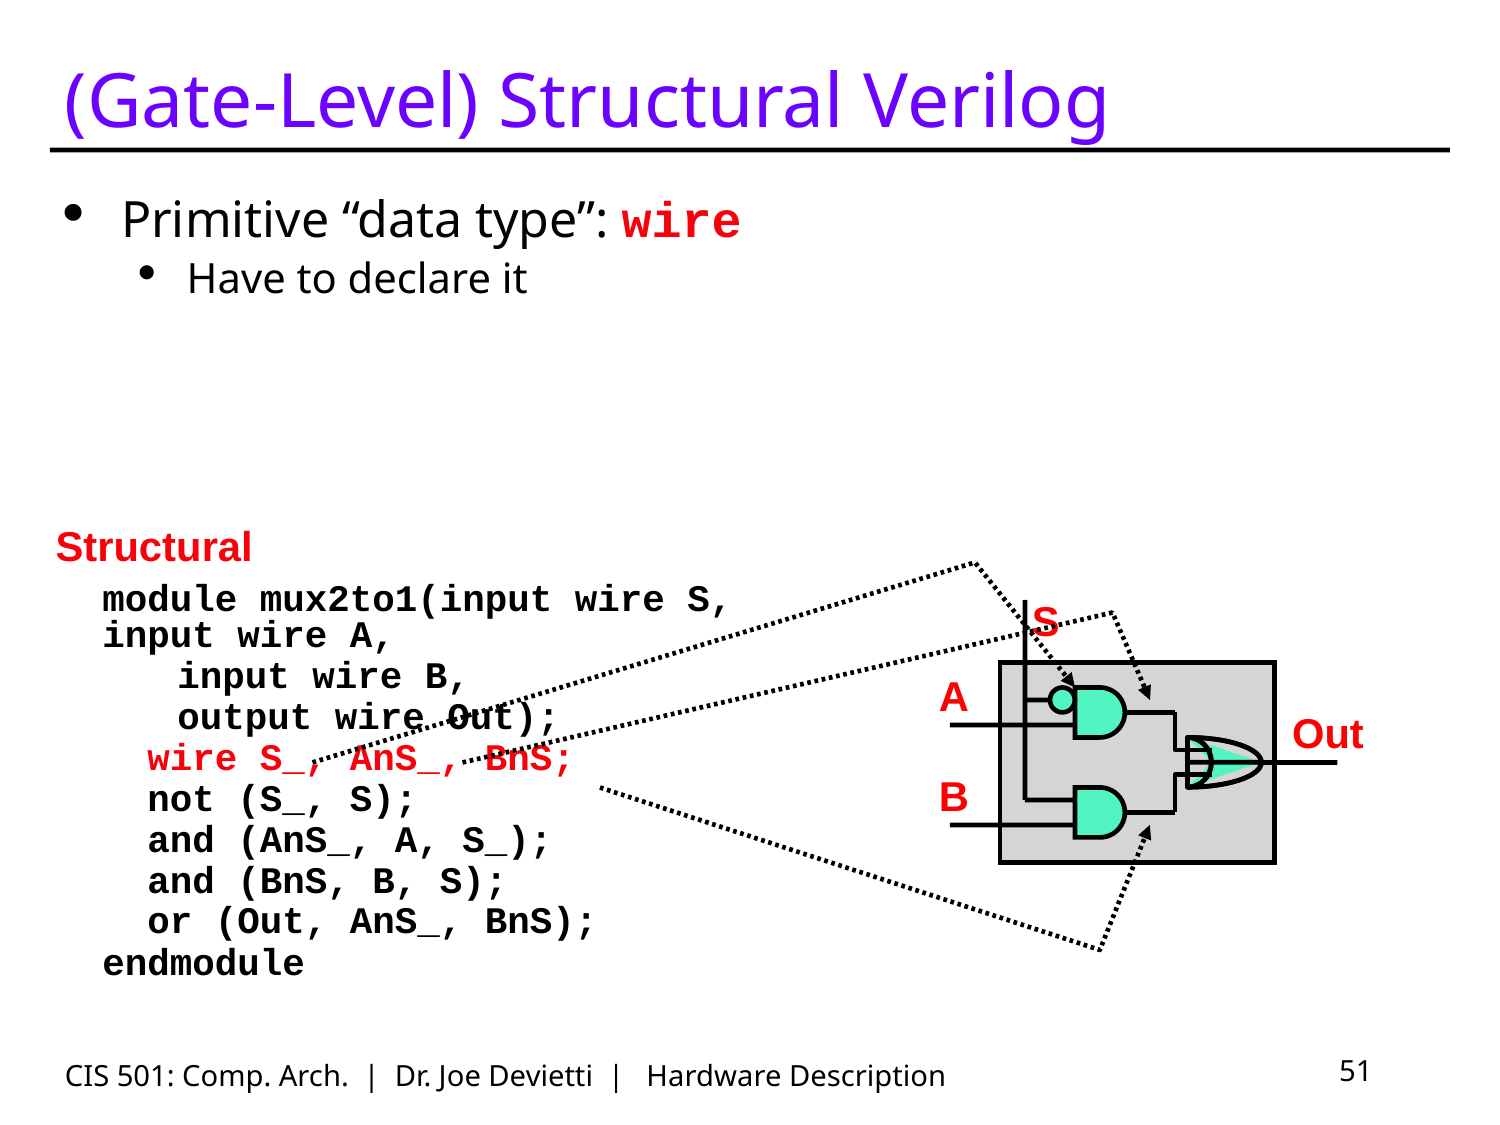

(Gate-Level) Structural Verilog
Primitive “data type”: wire
Have to declare it
Structural
module mux2to1(input wire S, 	input wire A,
	input wire B,
	output wire Out);
 wire S_, AnS_, BnS;
 not (S_, S);
 and (AnS_, A, S_);
 and (BnS, B, S);
 or (Out, AnS_, BnS);
endmodule
S
A
Out
B
CIS 501: Comp. Arch. | Dr. Joe Devietti | Hardware Description